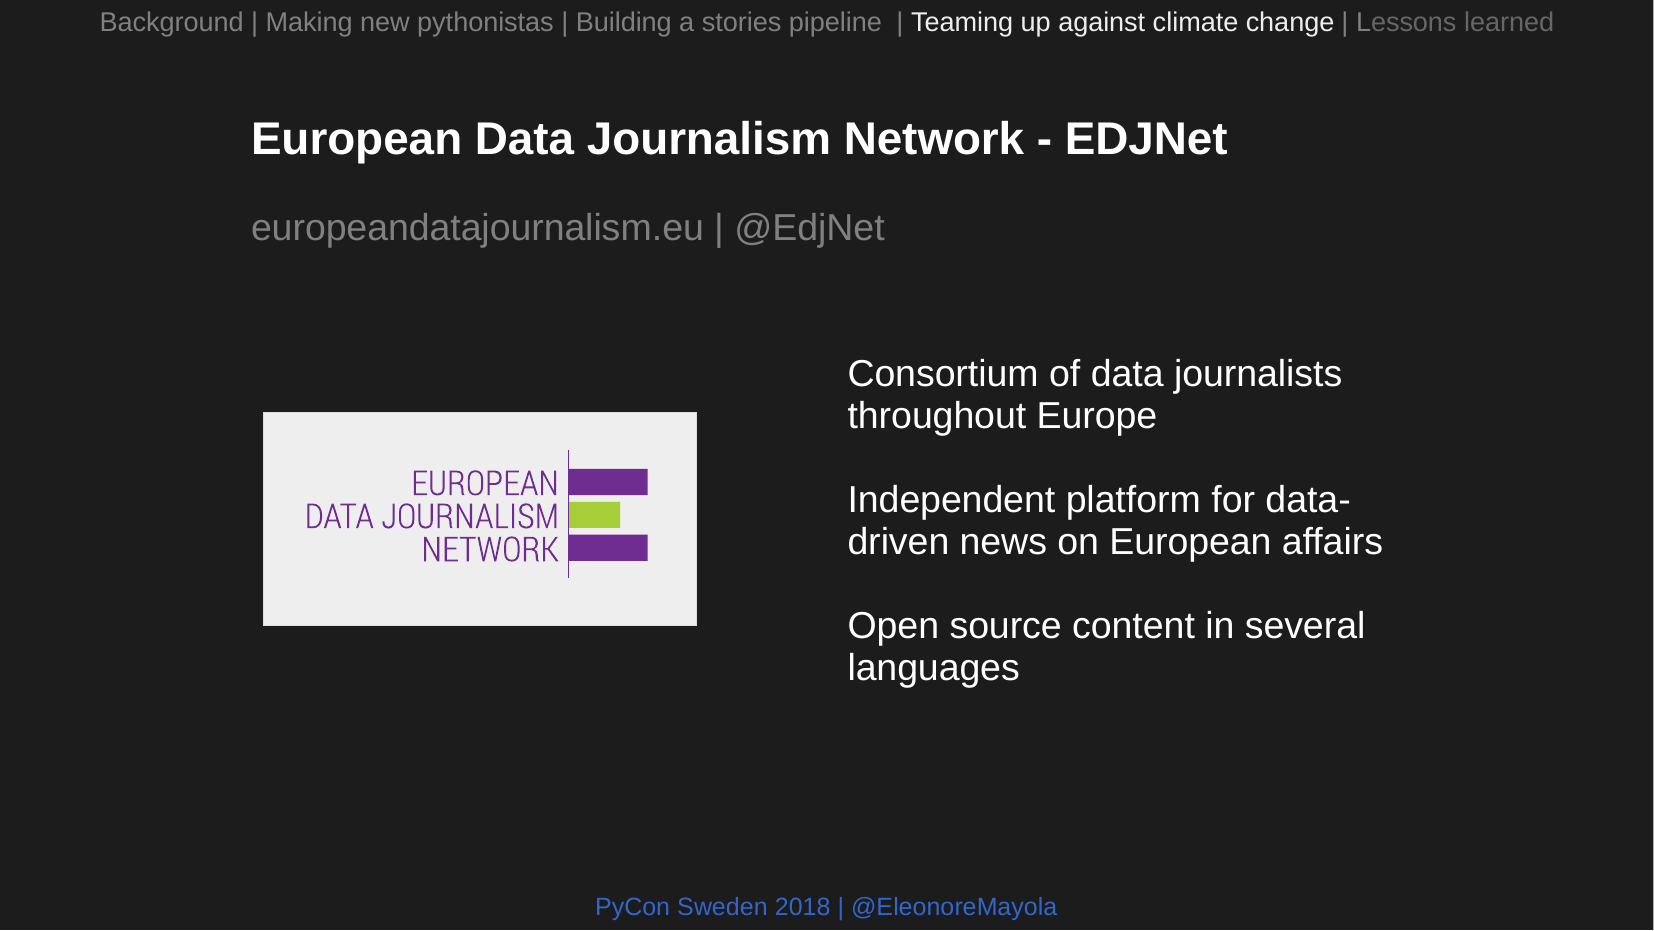

Background | Making new pythonistas | Building a stories pipeline | Teaming up against climate change | Lessons learned
European Data Journalism Network - EDJNet
europeandatajournalism.eu | @EdjNet
Consortium of data journalists throughout Europe
Independent platform for data-driven news on European affairs
Open source content in several languages
PyCon Sweden 2018 | @EleonoreMayola